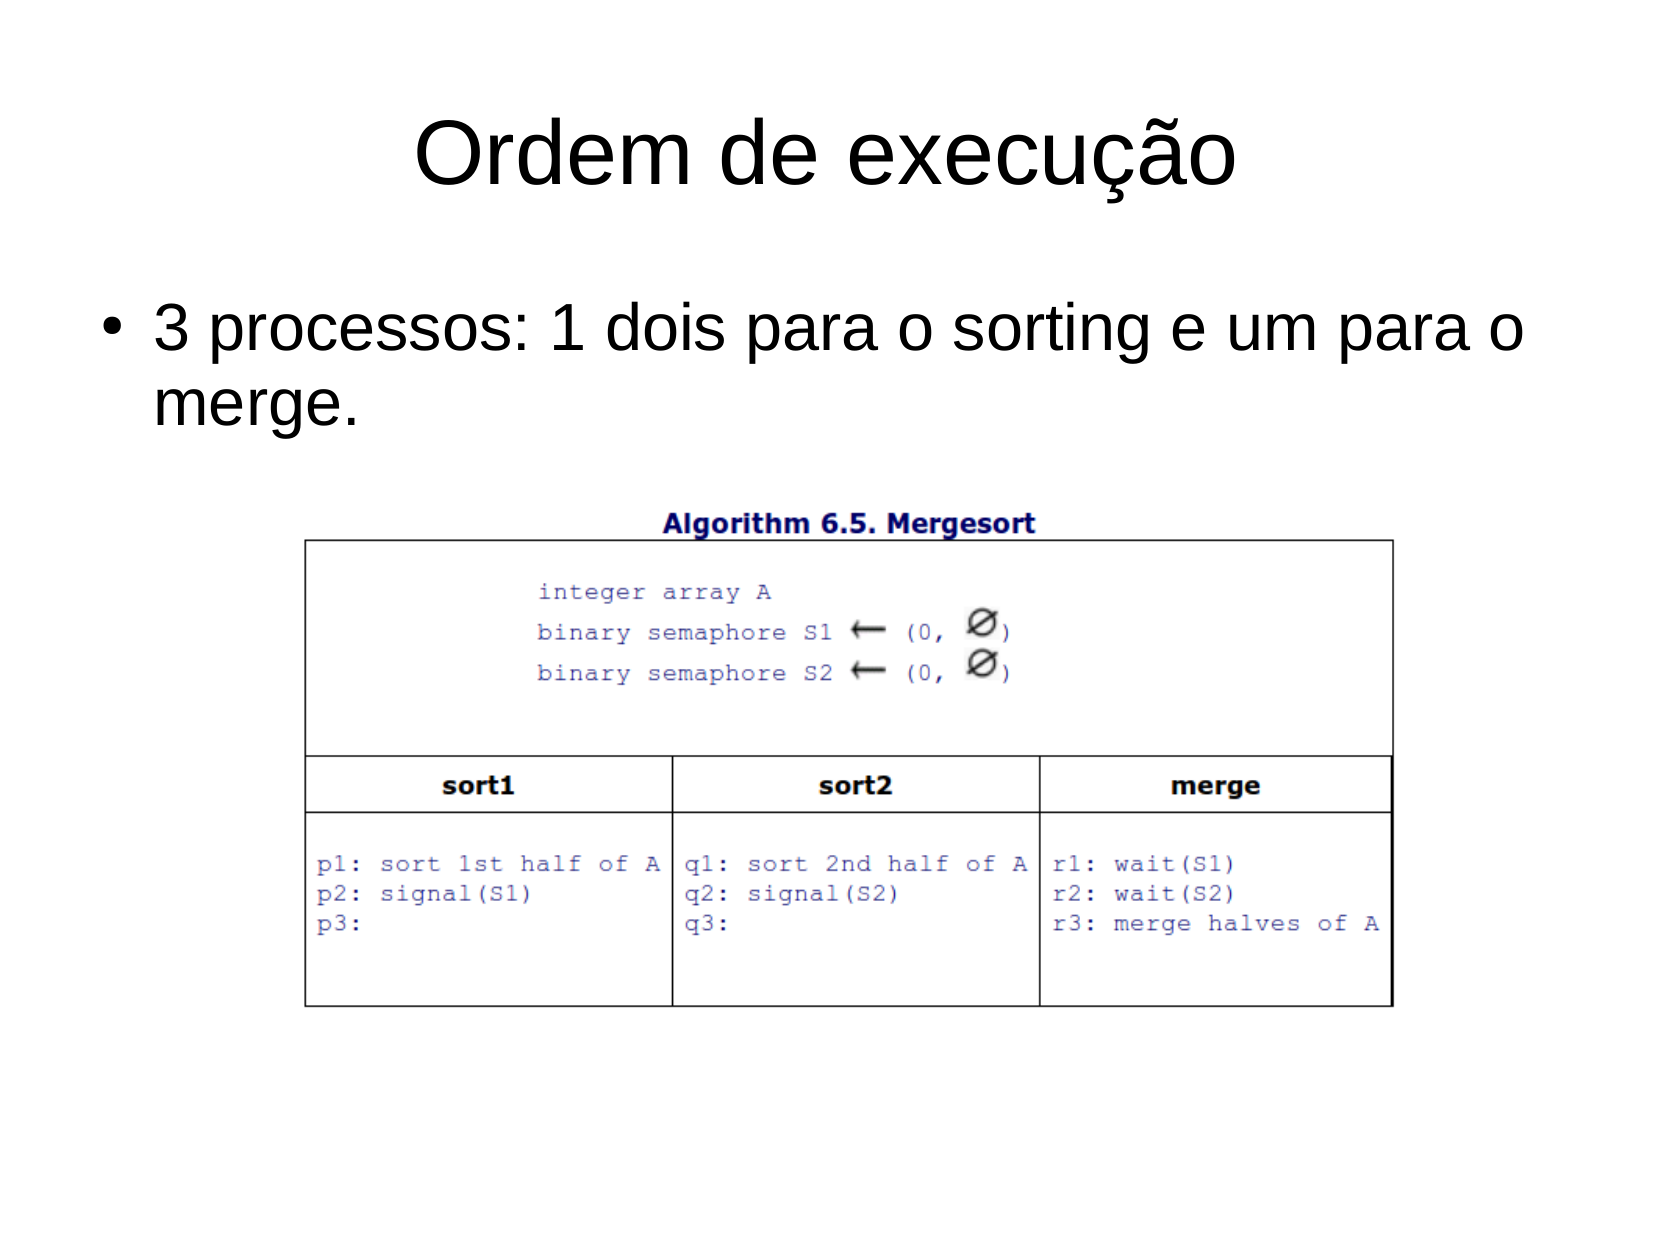

# Ordem de execução
3 processos: 1 dois para o sorting e um para o merge.